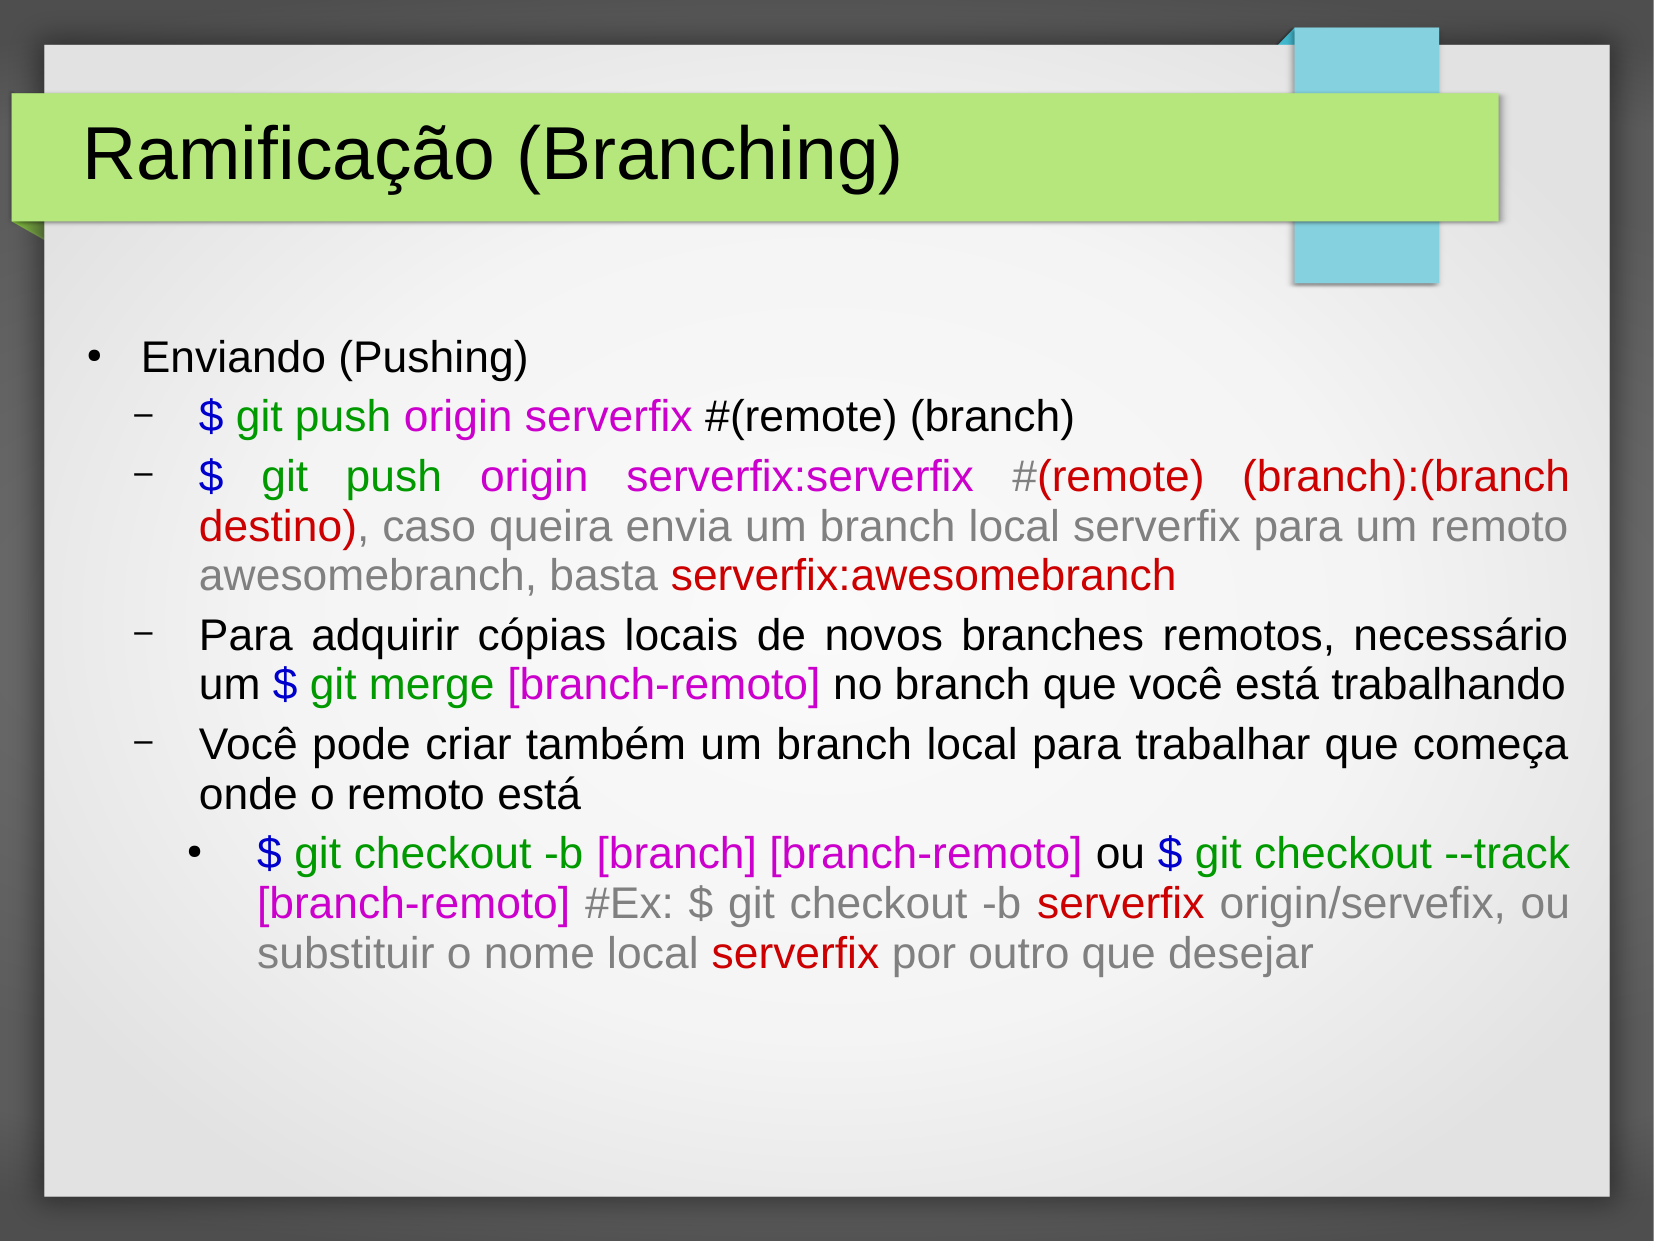

# Ramificação (Branching)
Enviando (Pushing)
$ git push origin serverfix #(remote) (branch)
$ git push origin serverfix:serverfix #(remote) (branch):(branch destino), caso queira envia um branch local serverfix para um remoto awesomebranch, basta serverfix:awesomebranch
Para adquirir cópias locais de novos branches remotos, necessário um $ git merge [branch-remoto] no branch que você está trabalhando
Você pode criar também um branch local para trabalhar que começa onde o remoto está
$ git checkout -b [branch] [branch-remoto] ou $ git checkout --track [branch-remoto] #Ex: $ git checkout -b serverfix origin/servefix, ou substituir o nome local serverfix por outro que desejar